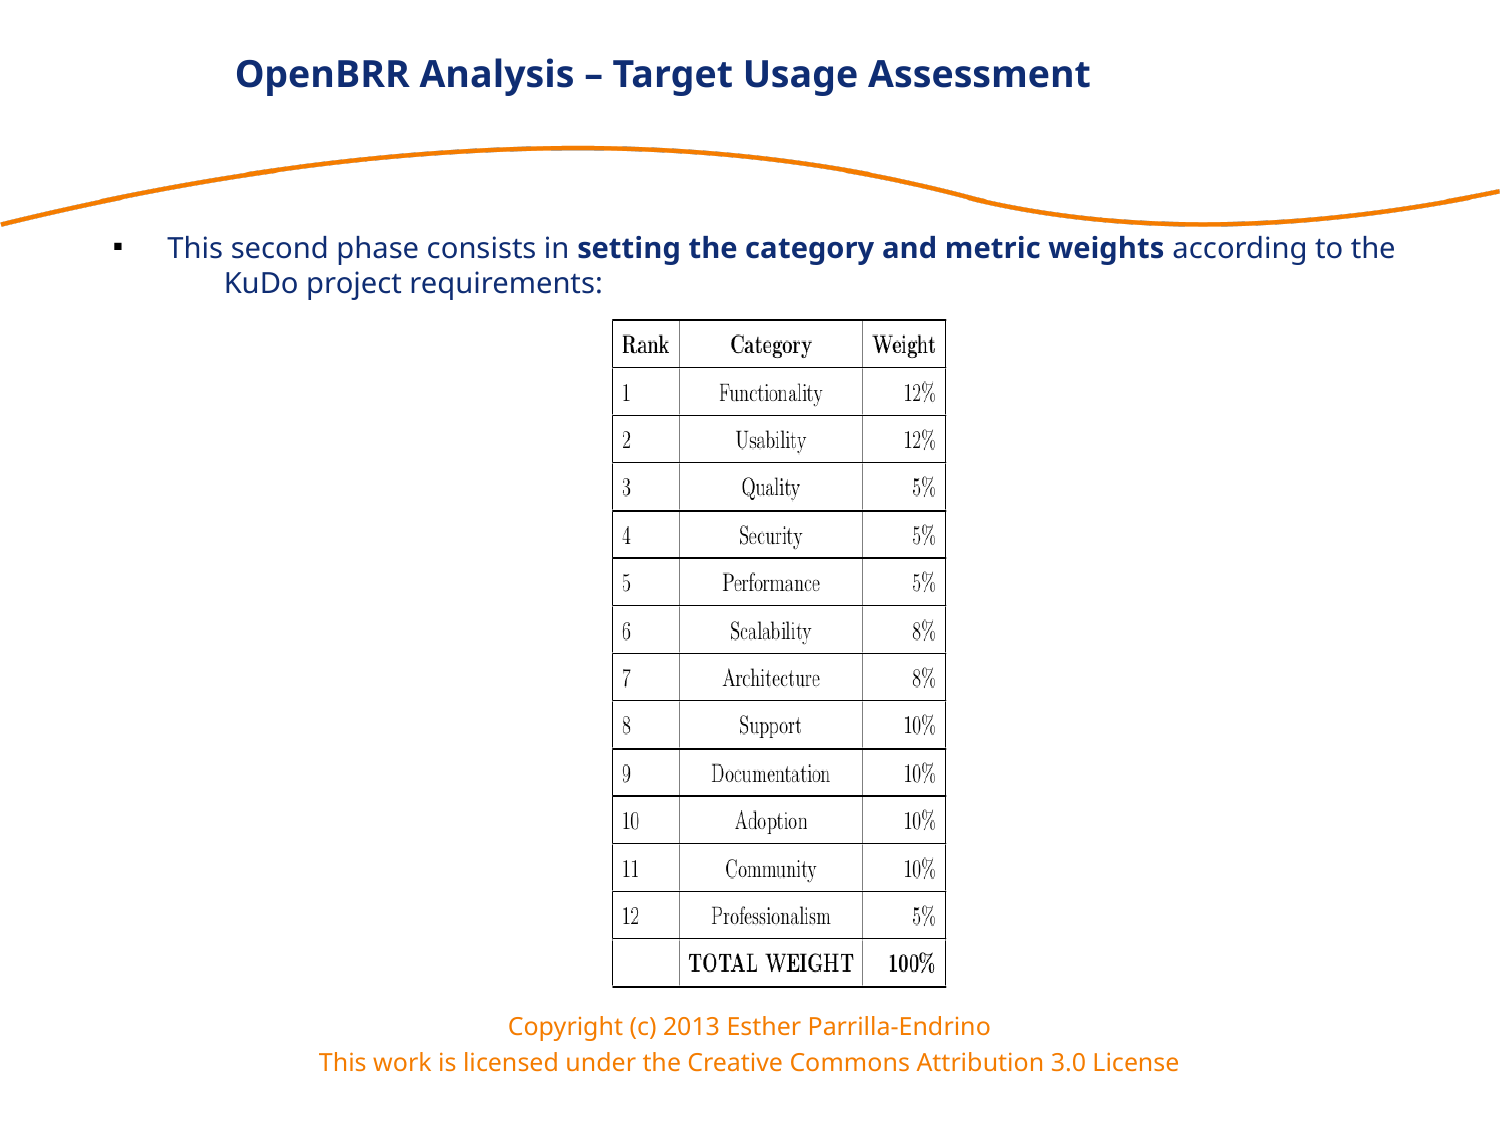

# OpenBRR Analysis – Target Usage Assessment
This second phase consists in setting the category and metric weights according to the KuDo project requirements:
Copyright (c) 2013 Esther Parrilla-Endrino
This work is licensed under the Creative Commons Attribution 3.0 License